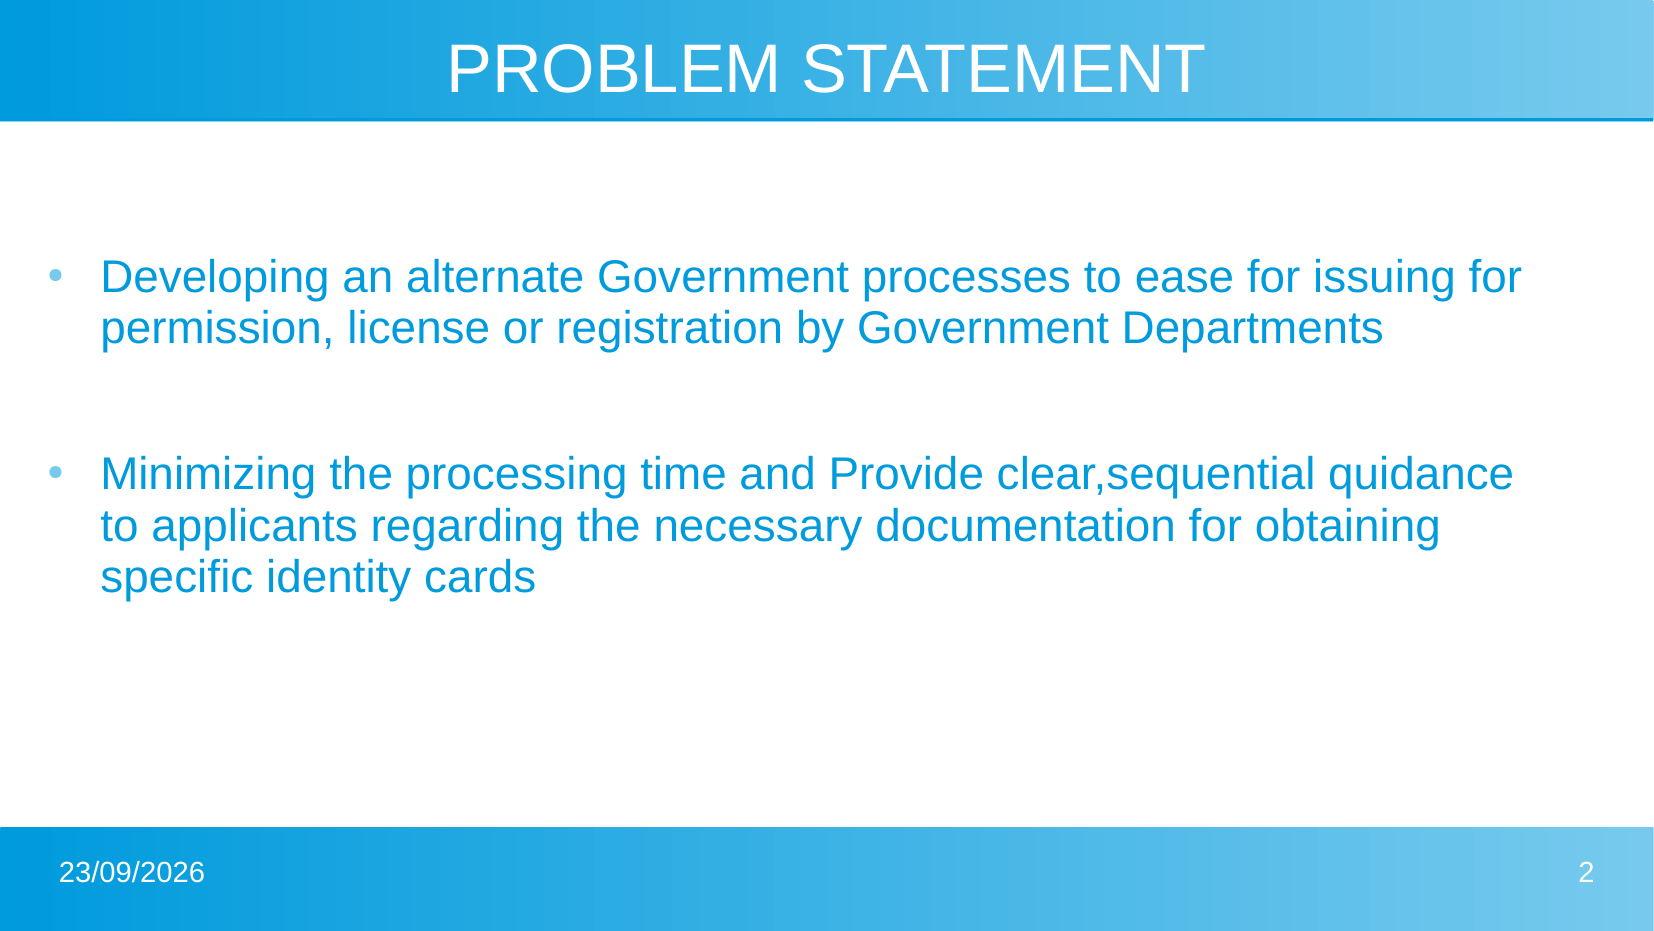

# PROBLEM STATEMENT
Developing an alternate Government processes to ease for issuing for permission, license or registration by Government Departments
Minimizing the processing time and Provide clear,sequential quidance to applicants regarding the necessary documentation for obtaining specific identity cards
2